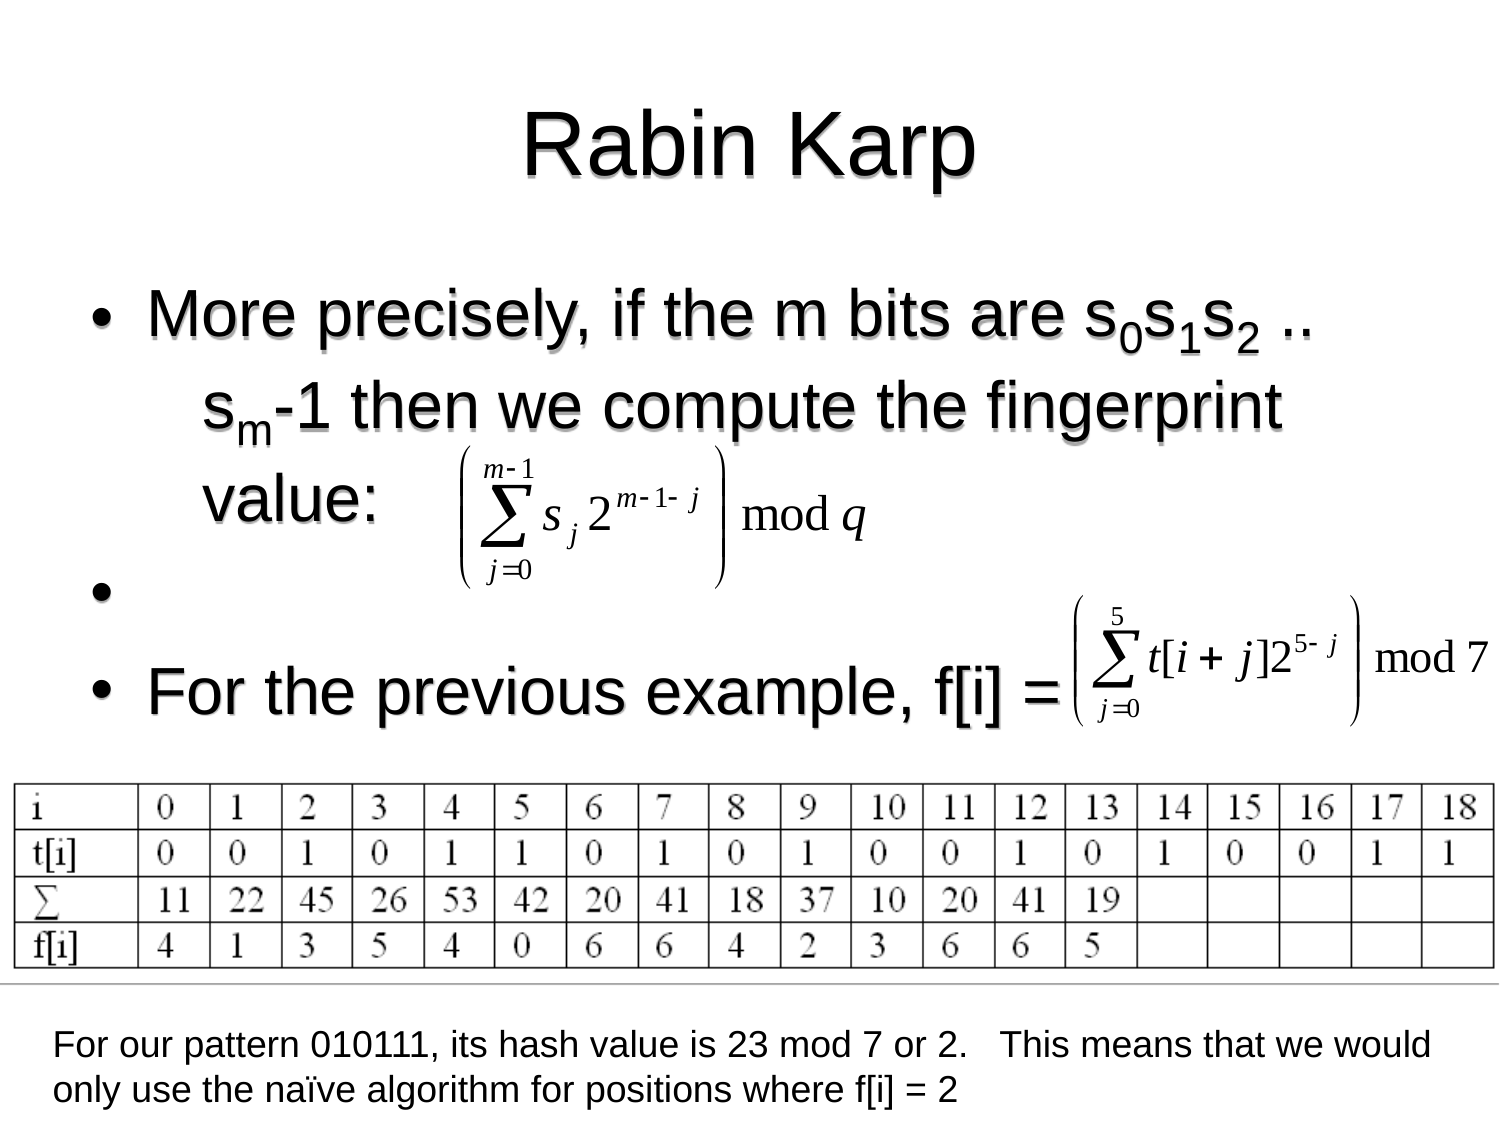

# Rabin Karp
More precisely, if the m bits are s0s1s2 .. sm-1 then we compute the fingerprint value:
For the previous example, f[i] =
For our pattern 010111, its hash value is 23 mod 7 or 2. This means that we would only use the naïve algorithm for positions where f[i] = 2